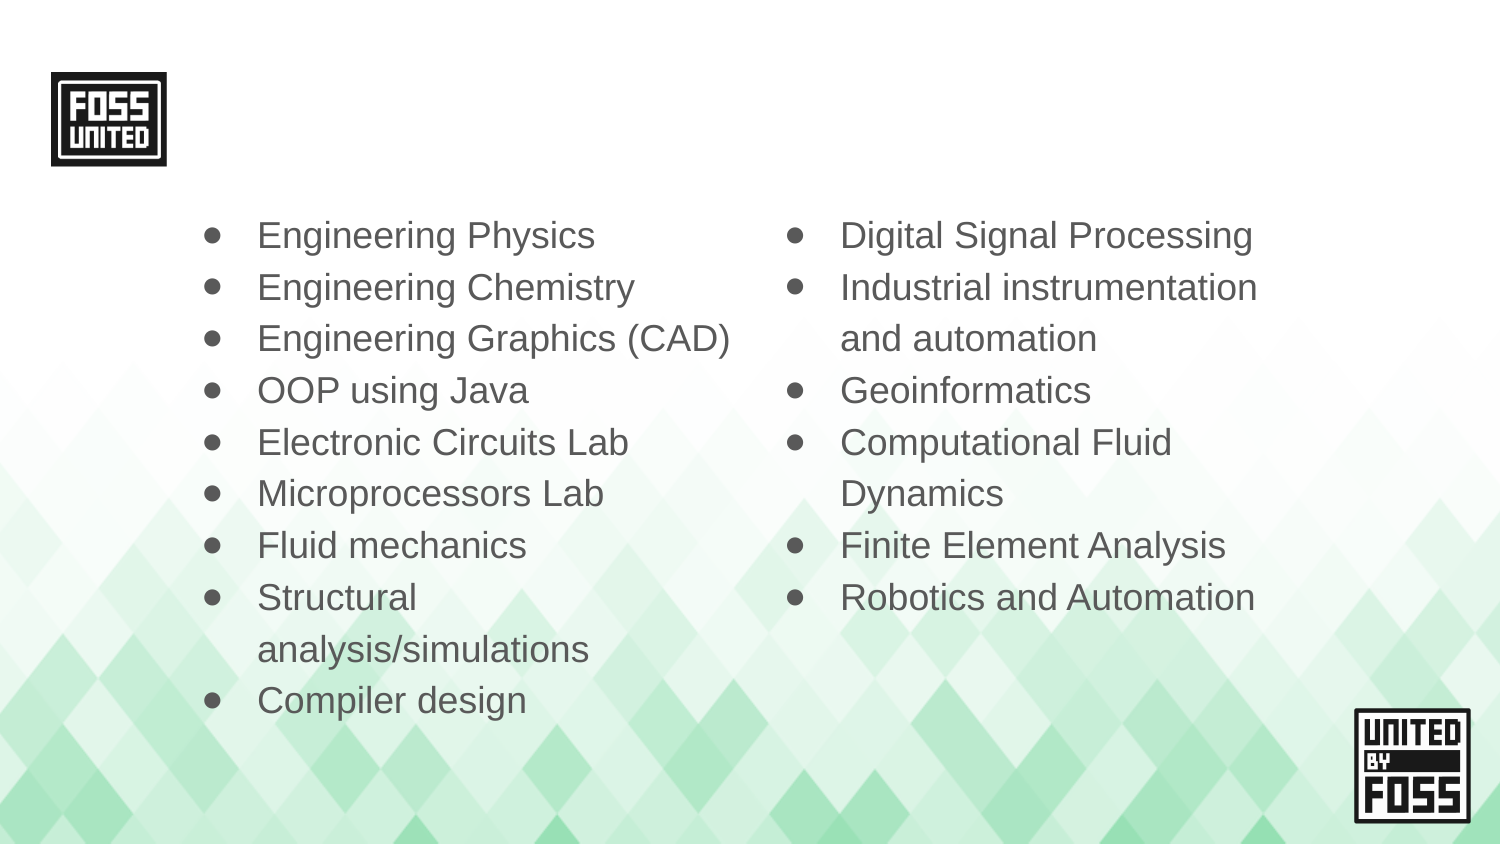

# Engineering Physics
Engineering Chemistry
Engineering Graphics (CAD)
OOP using Java
Electronic Circuits Lab
Microprocessors Lab
Fluid mechanics
Structural analysis/simulations
Compiler design
Digital Signal Processing
Industrial instrumentation and automation
Geoinformatics
Computational Fluid Dynamics
Finite Element Analysis
Robotics and Automation